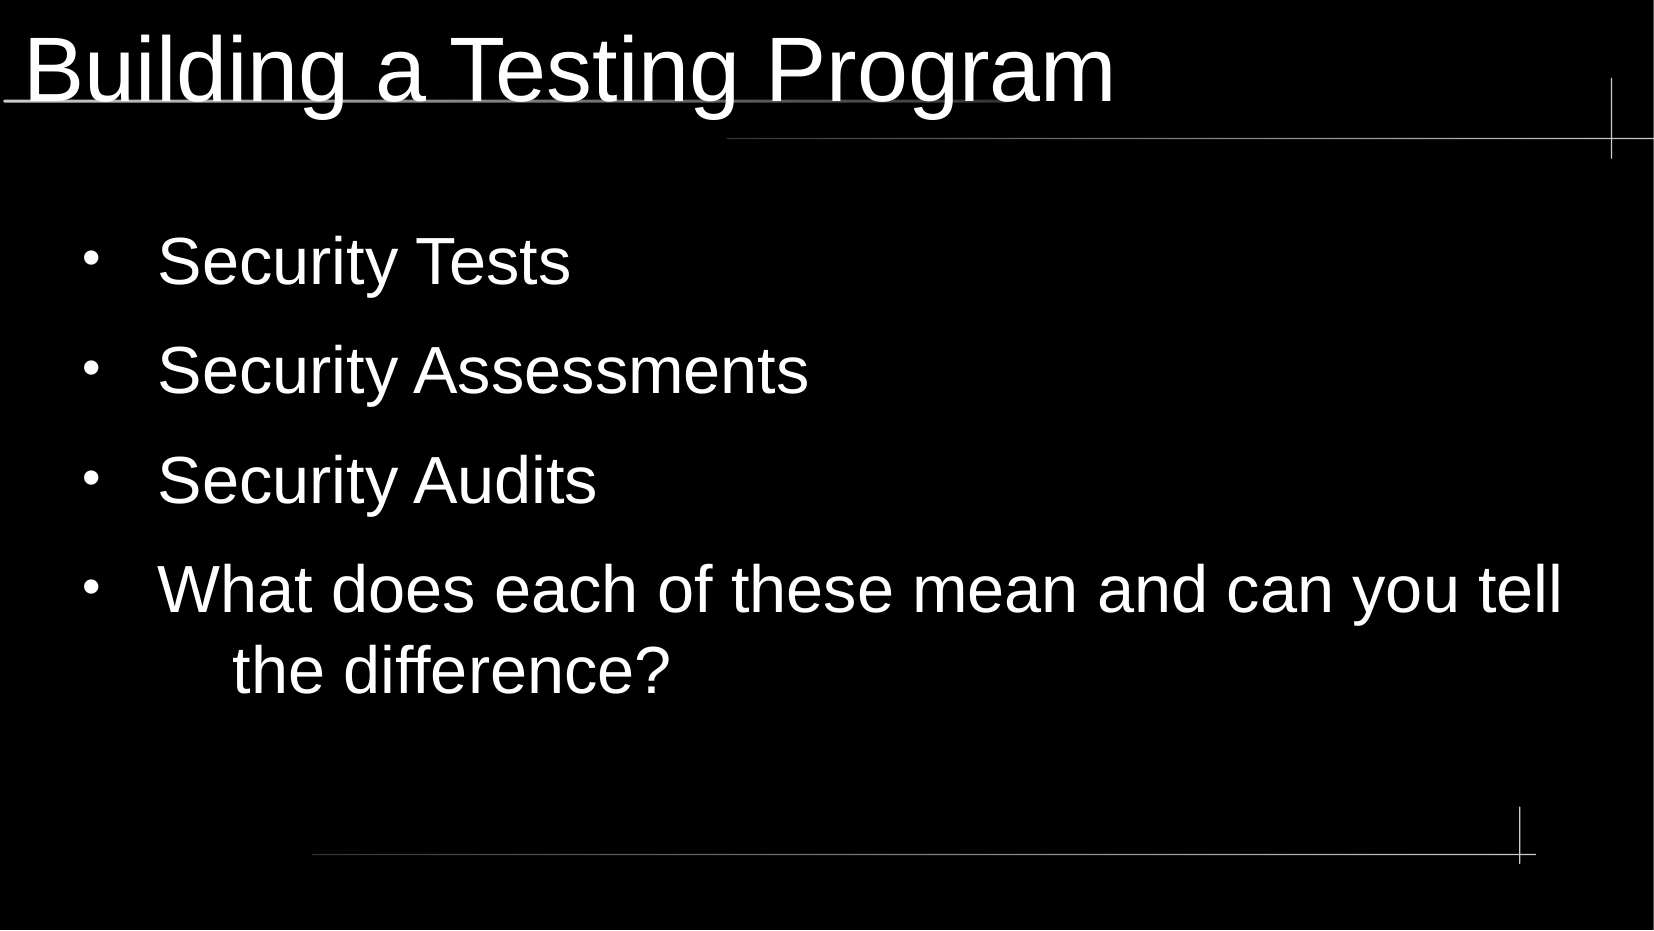

# Building a Testing Program
Security Tests
Security Assessments
Security Audits
What does each of these mean and can you tell the difference?
2